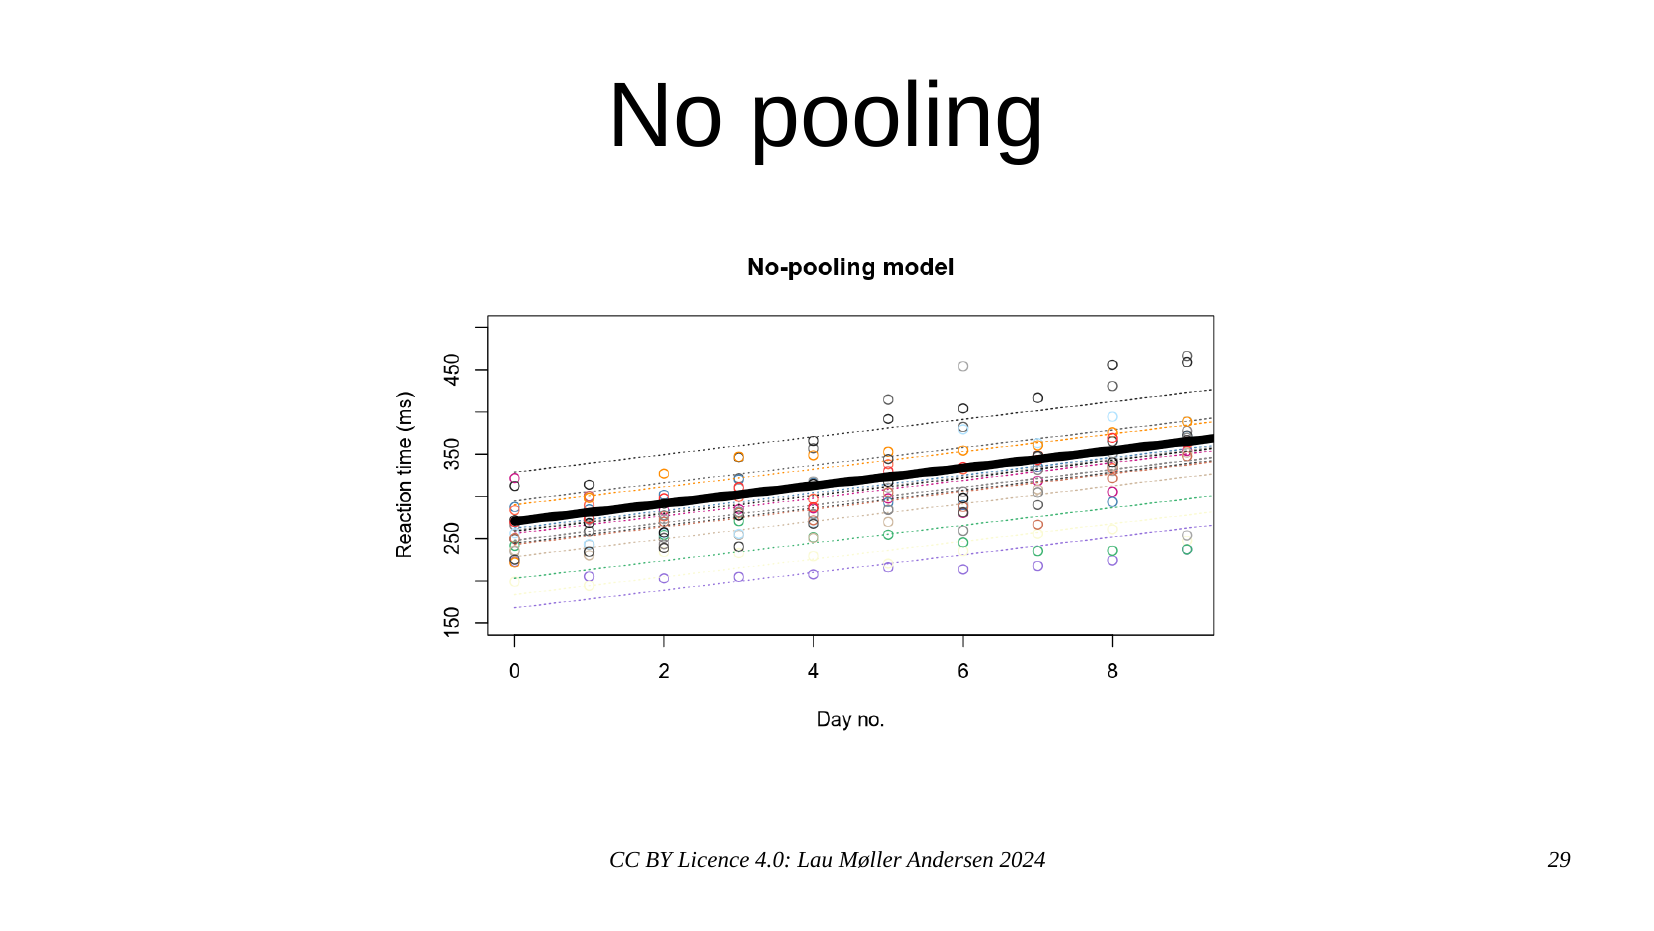

# No pooling
CC BY Licence 4.0: Lau Møller Andersen 2024
29